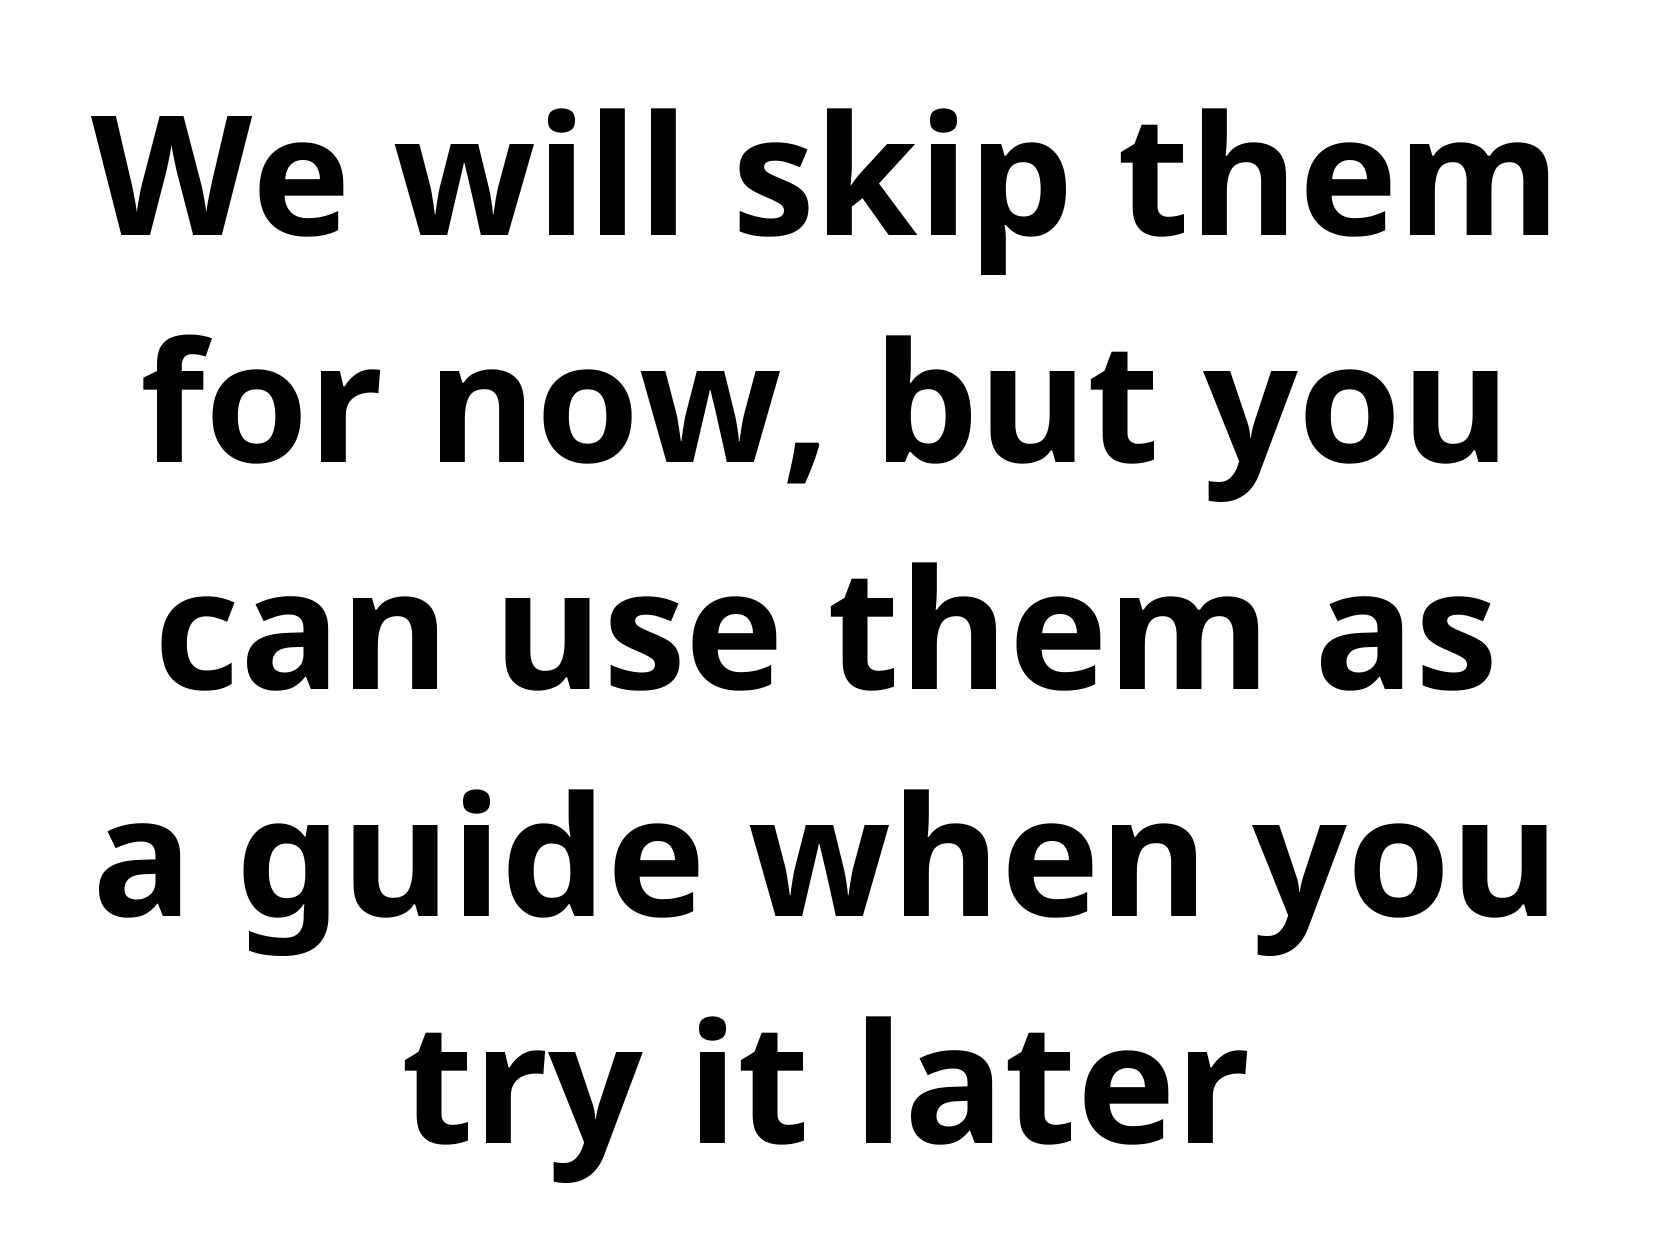

# We will skip them for now, but you can use them as a guide when you try it later